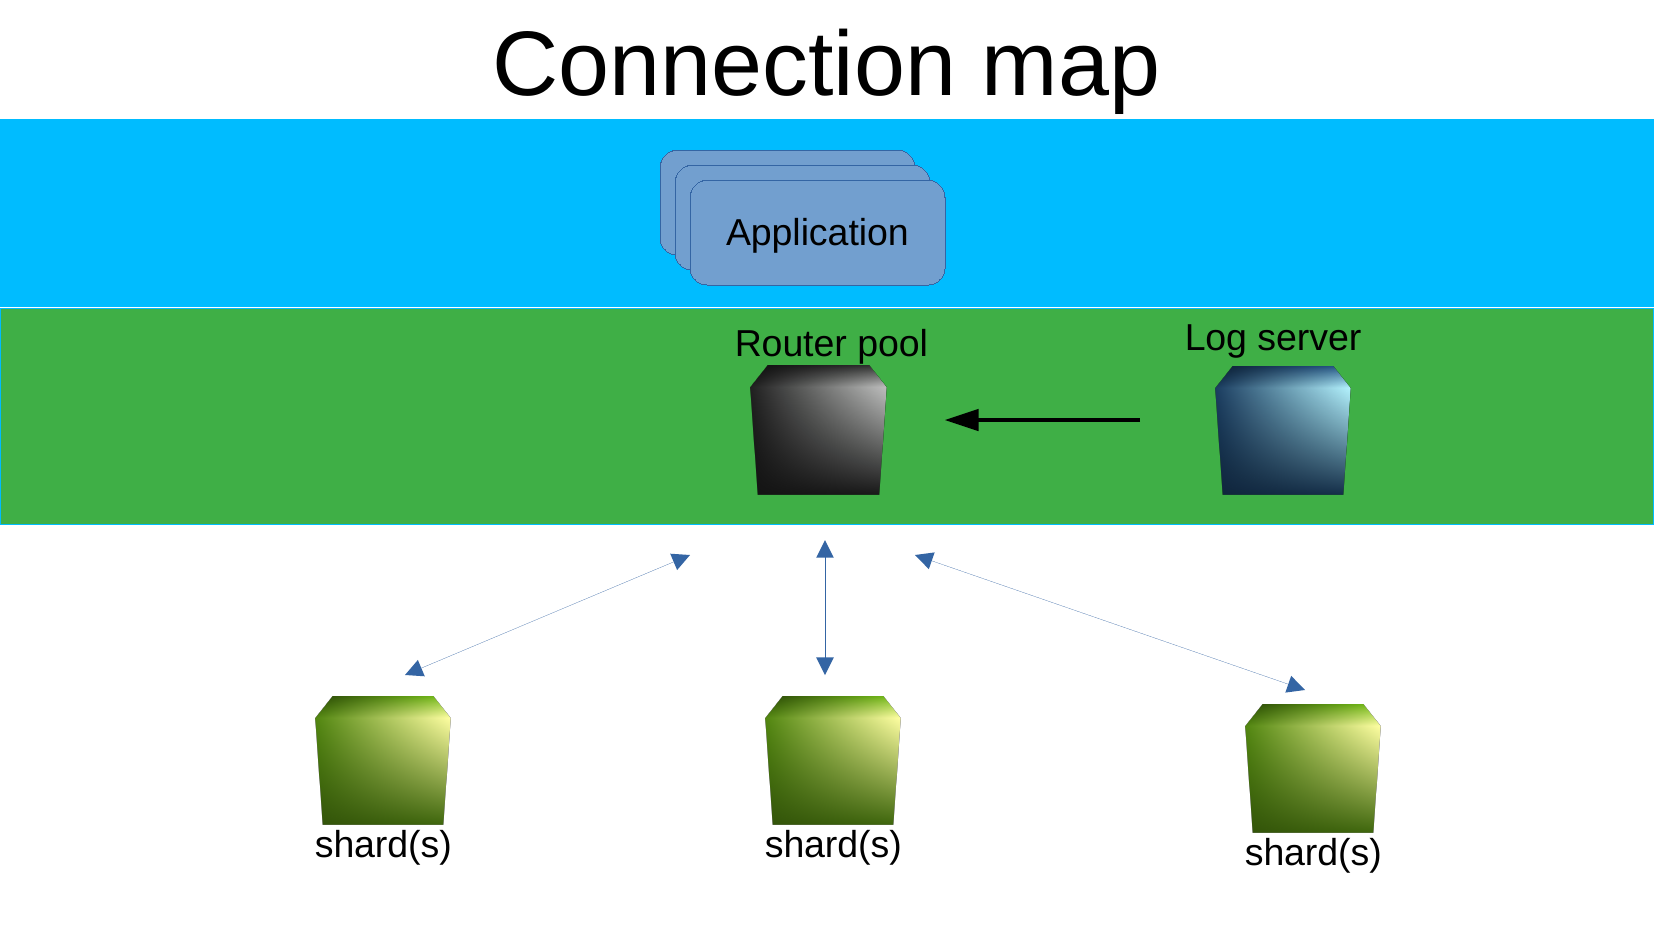

# Connection map
Application
Application
Application
Log server
Router pool
shard(s)
shard(s)
shard(s)